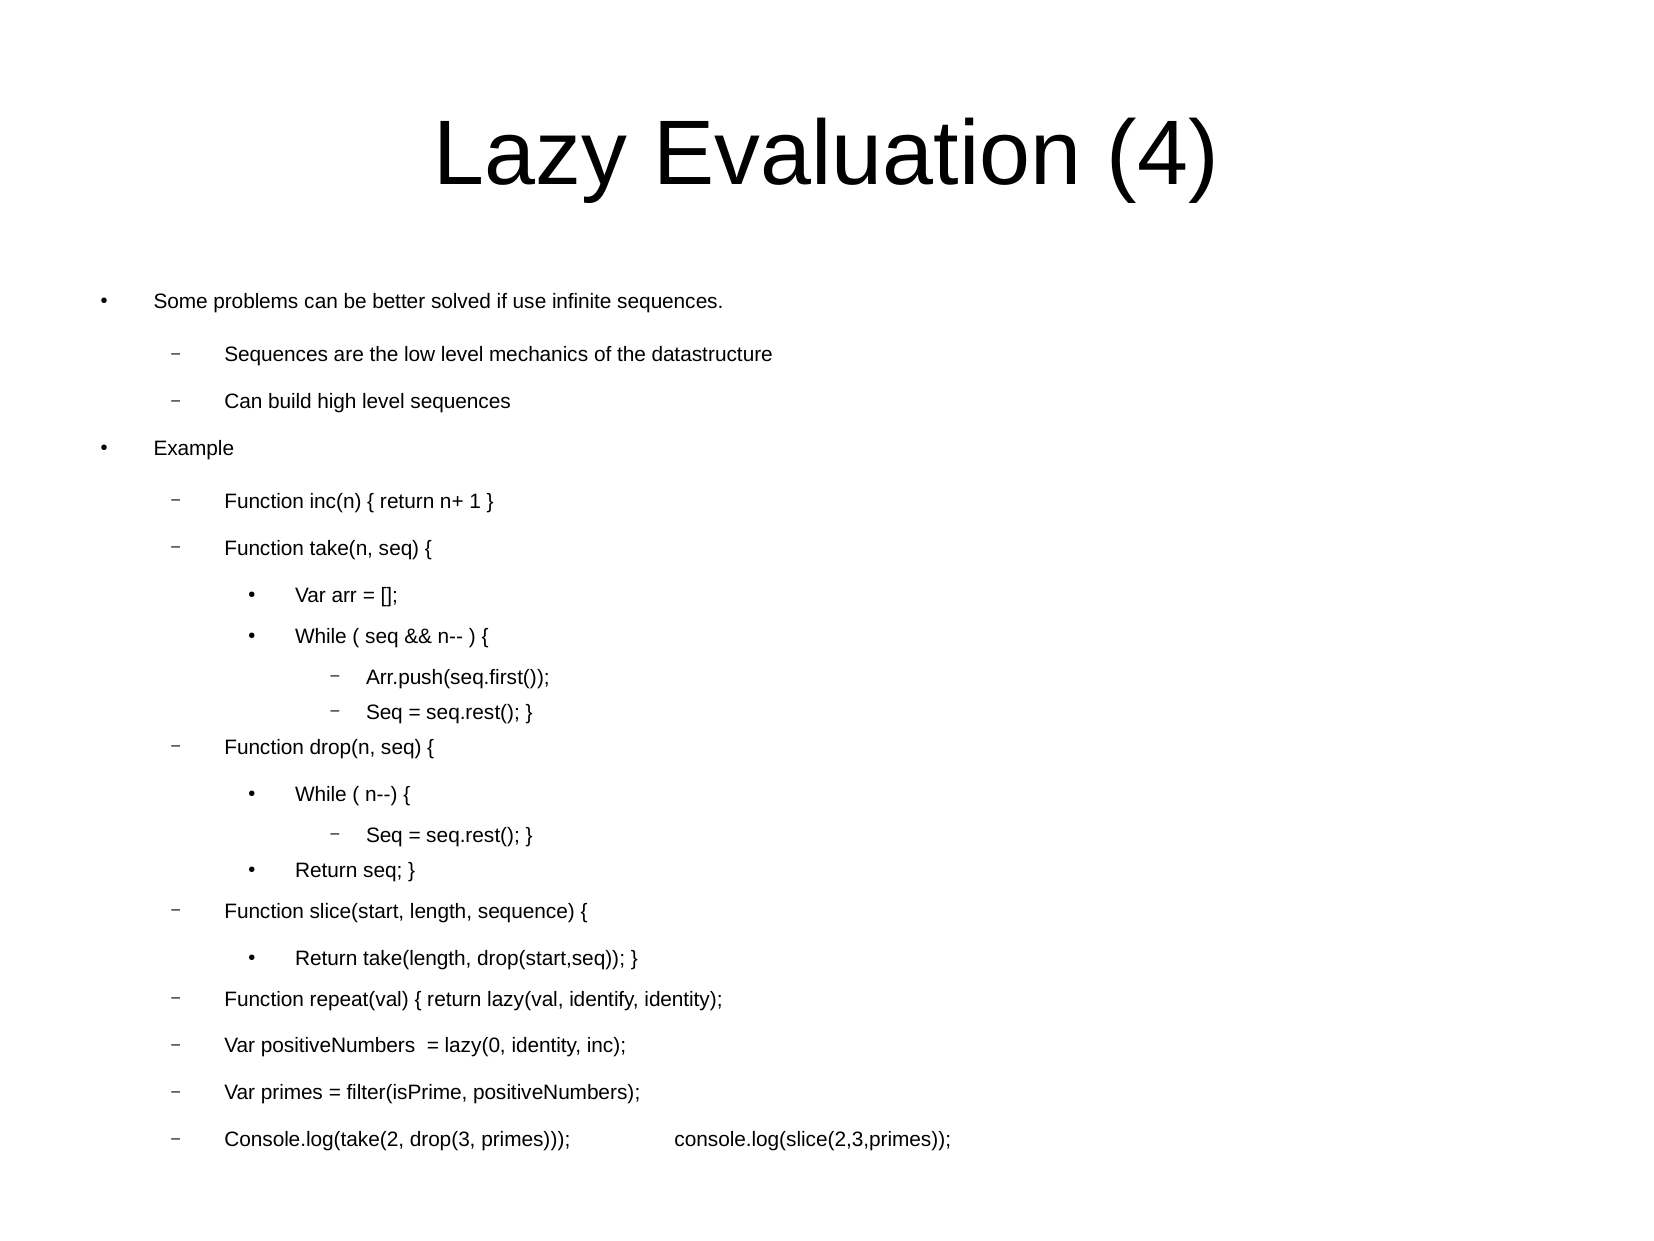

# Lazy Evaluation (4)
Some problems can be better solved if use infinite sequences.
Sequences are the low level mechanics of the datastructure
Can build high level sequences
Example
Function inc(n) { return n+ 1 }
Function take(n, seq) {
Var arr = [];
While ( seq && n-- ) {
Arr.push(seq.first());
Seq = seq.rest(); }
Function drop(n, seq) {
While ( n--) {
Seq = seq.rest(); }
Return seq; }
Function slice(start, length, sequence) {
Return take(length, drop(start,seq)); }
Function repeat(val) { return lazy(val, identify, identity);
Var positiveNumbers = lazy(0, identity, inc);
Var primes = filter(isPrime, positiveNumbers);
Console.log(take(2, drop(3, primes)));		console.log(slice(2,3,primes));